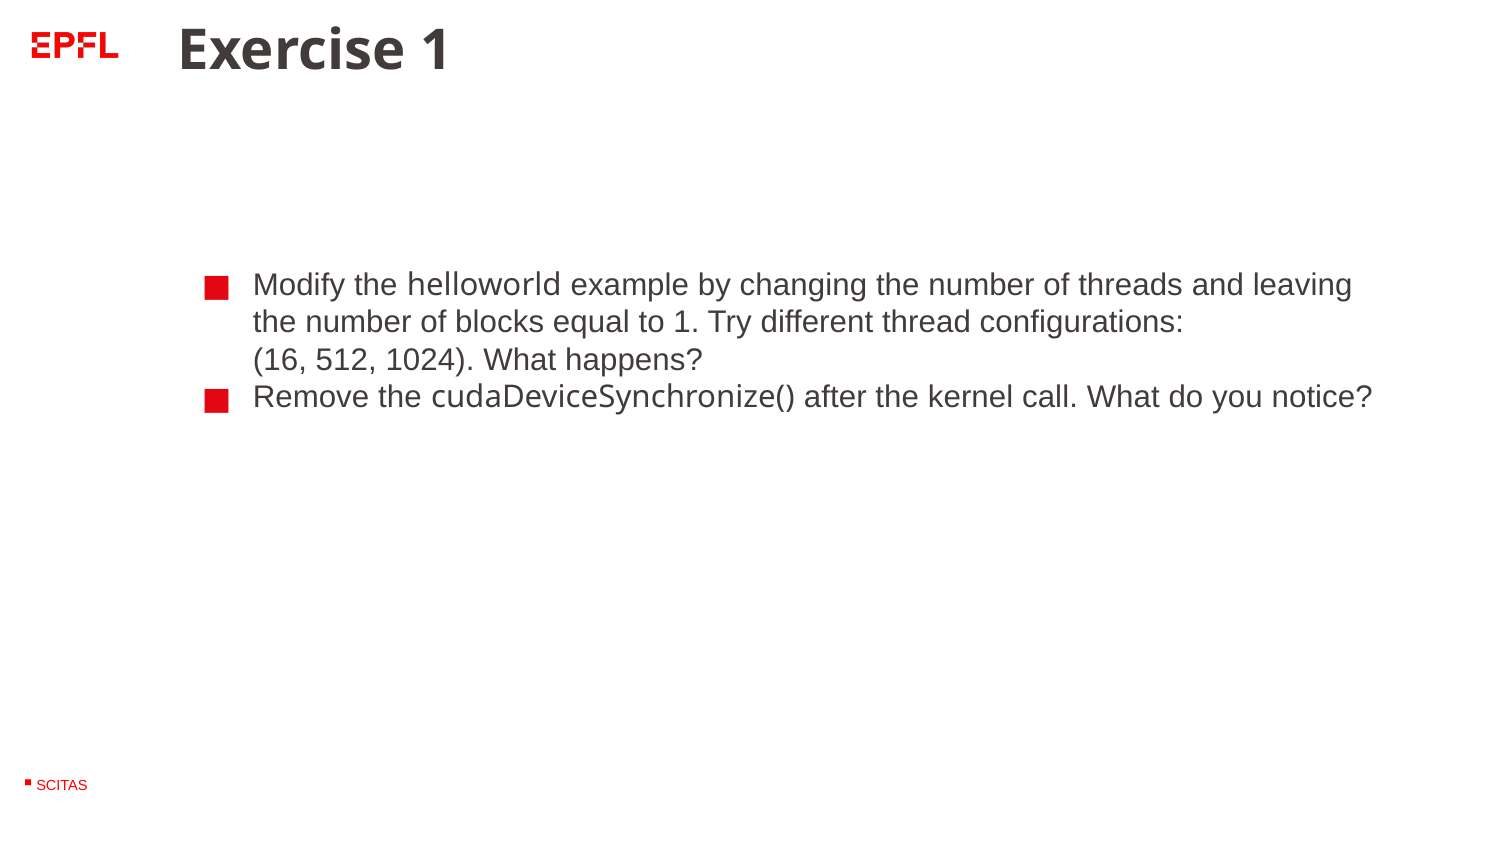

# Exercise 1
Modify the helloworld example by changing the number of threads and leaving the number of blocks equal to 1. Try different thread configurations:
(16, 512, 1024). What happens?
Remove the cudaDeviceSynchronize() after the kernel call. What do you notice?